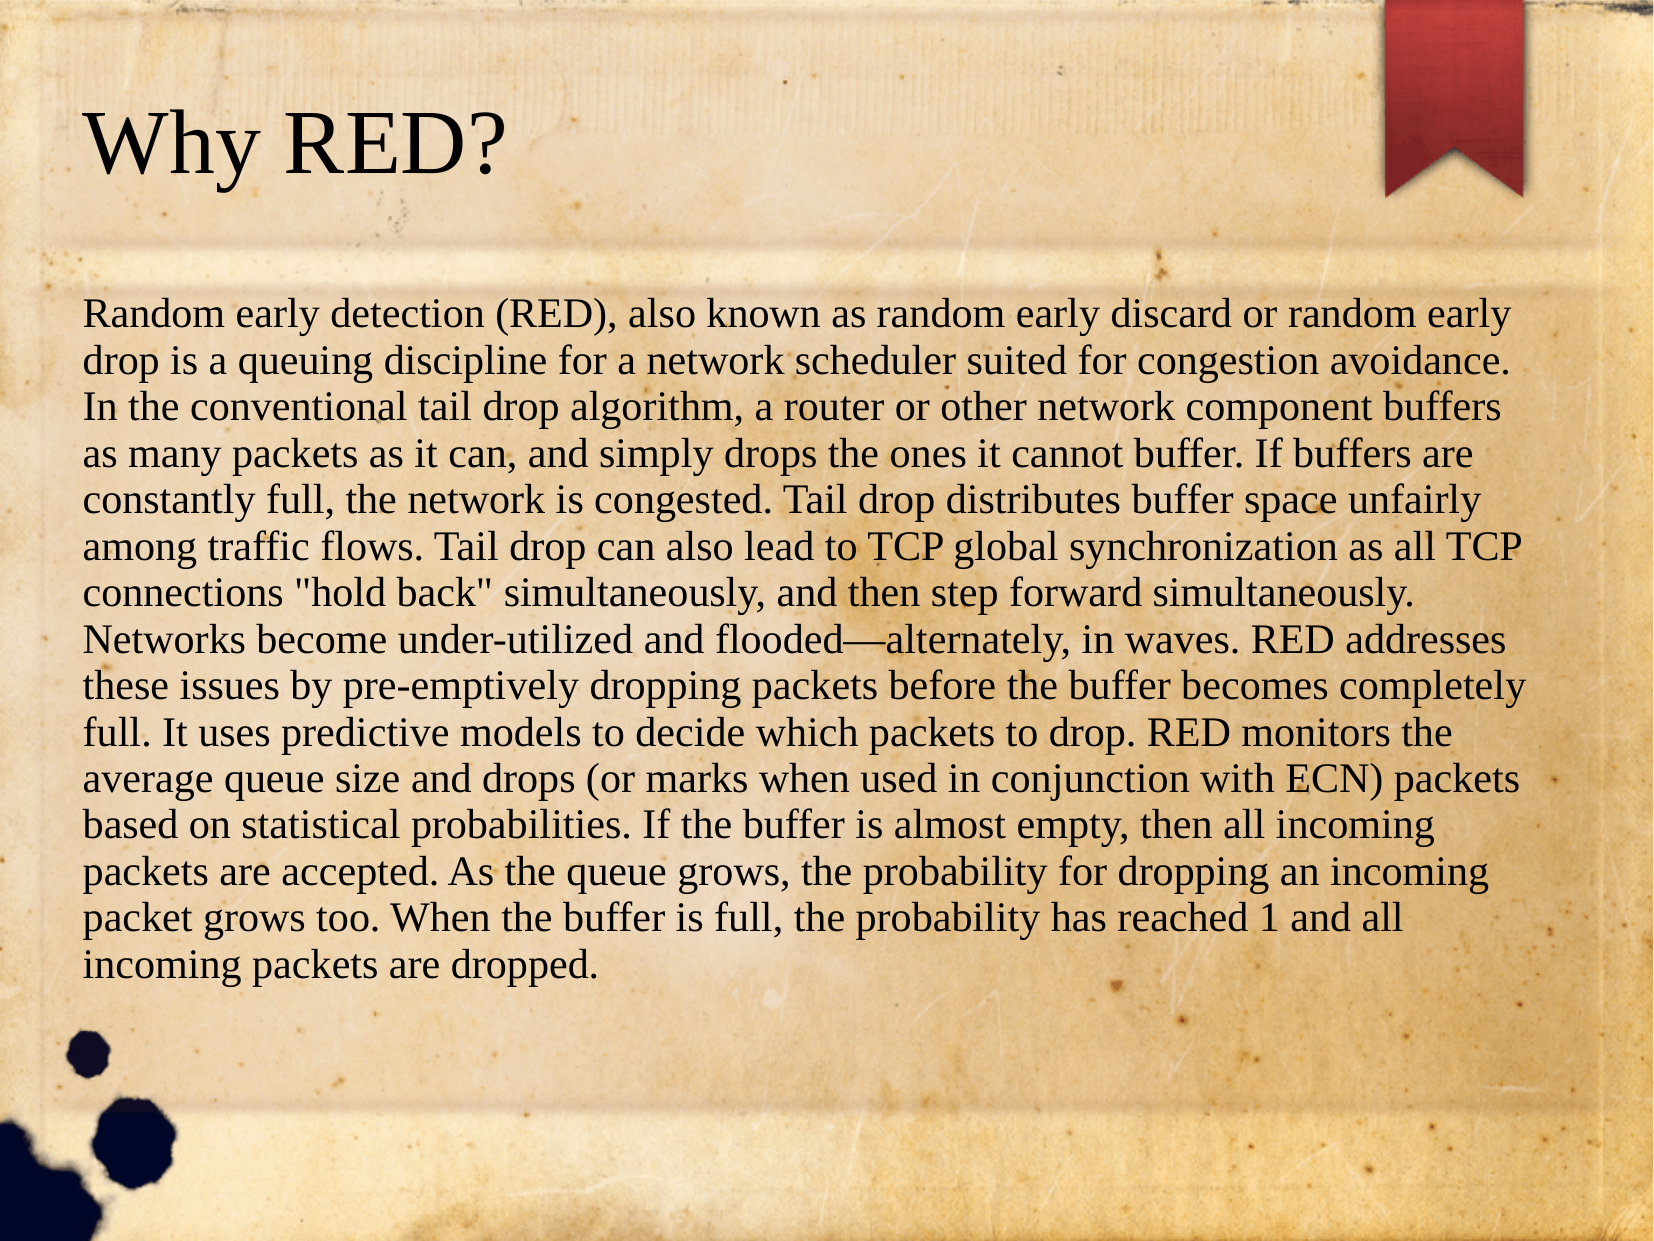

# Why RED?
Random early detection (RED), also known as random early discard or random early drop is a queuing discipline for a network scheduler suited for congestion avoidance. In the conventional tail drop algorithm, a router or other network component buffers as many packets as it can, and simply drops the ones it cannot buffer. If buffers are constantly full, the network is congested. Tail drop distributes buffer space unfairly among traffic flows. Tail drop can also lead to TCP global synchronization as all TCP connections "hold back" simultaneously, and then step forward simultaneously. Networks become under-utilized and flooded—alternately, in waves. RED addresses these issues by pre-emptively dropping packets before the buffer becomes completely full. It uses predictive models to decide which packets to drop. RED monitors the average queue size and drops (or marks when used in conjunction with ECN) packets based on statistical probabilities. If the buffer is almost empty, then all incoming packets are accepted. As the queue grows, the probability for dropping an incoming packet grows too. When the buffer is full, the probability has reached 1 and all incoming packets are dropped.